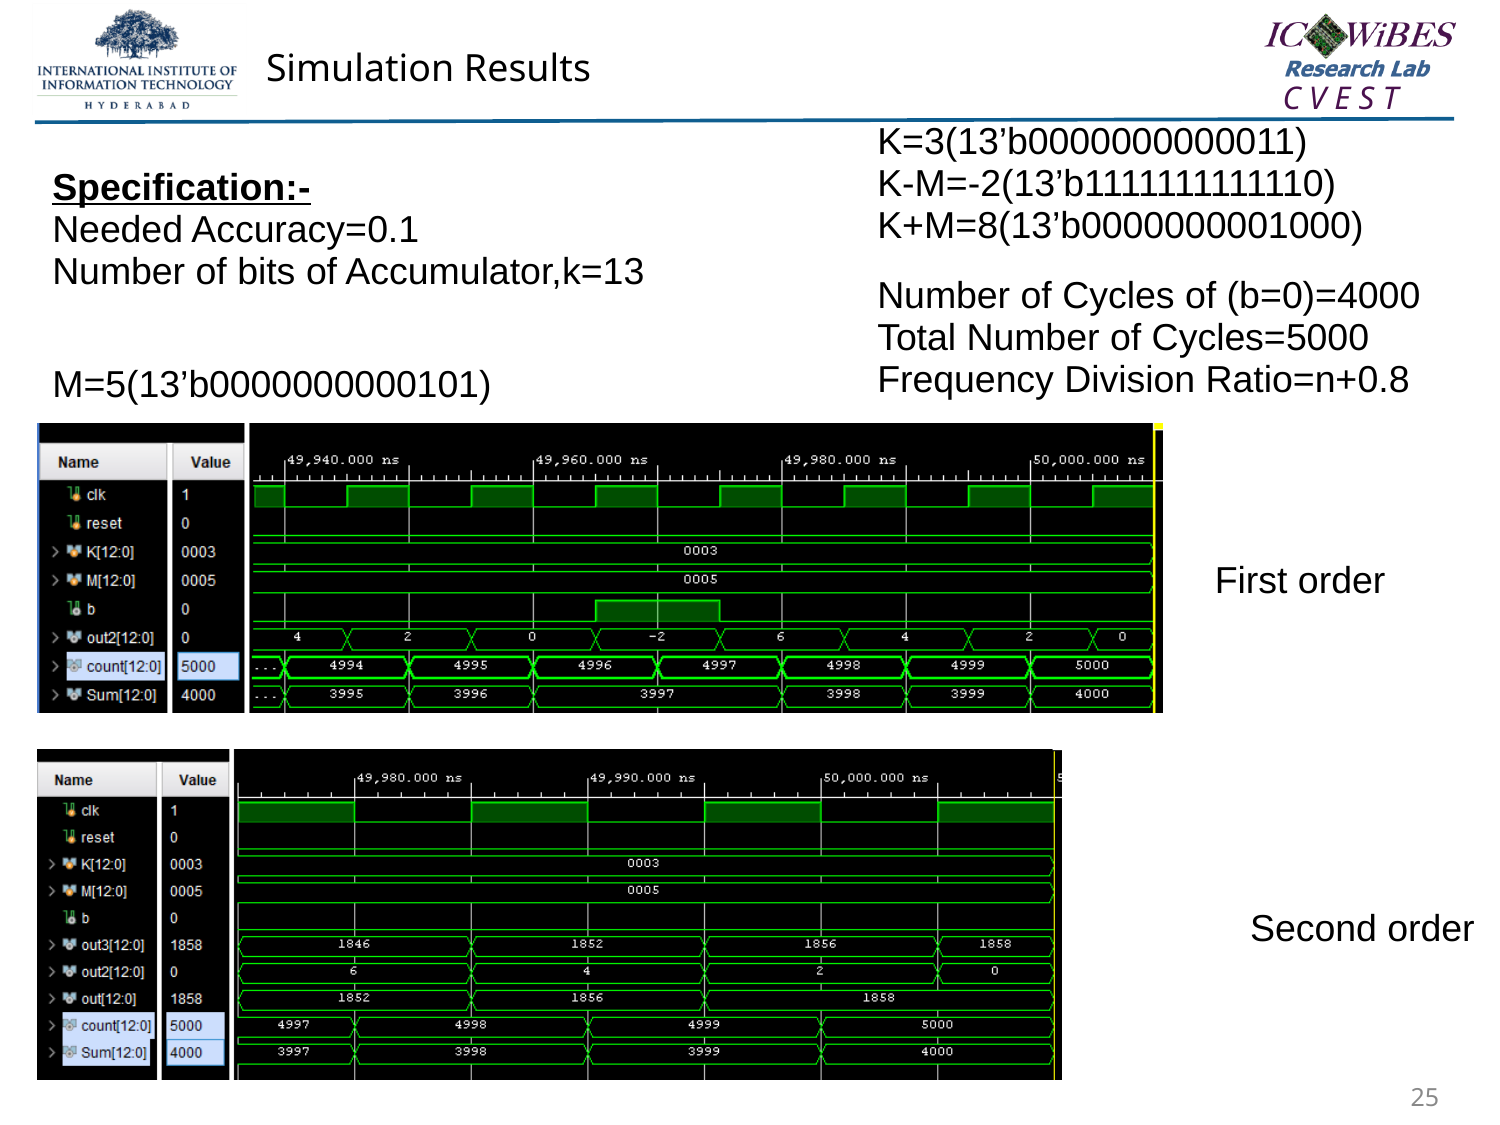

# Simulation Results
K=3(13’b0000000000011)
K-M=-2(13’b1111111111110)
K+M=8(13’b0000000001000)
Specification:-
Needed Accuracy=0.1
Number of bits of Accumulator,k=13
Number of Cycles of (b=0)=4000
Total Number of Cycles=5000
Frequency Division Ratio=n+0.8
M=5(13’b0000000000101)
First order
Second order